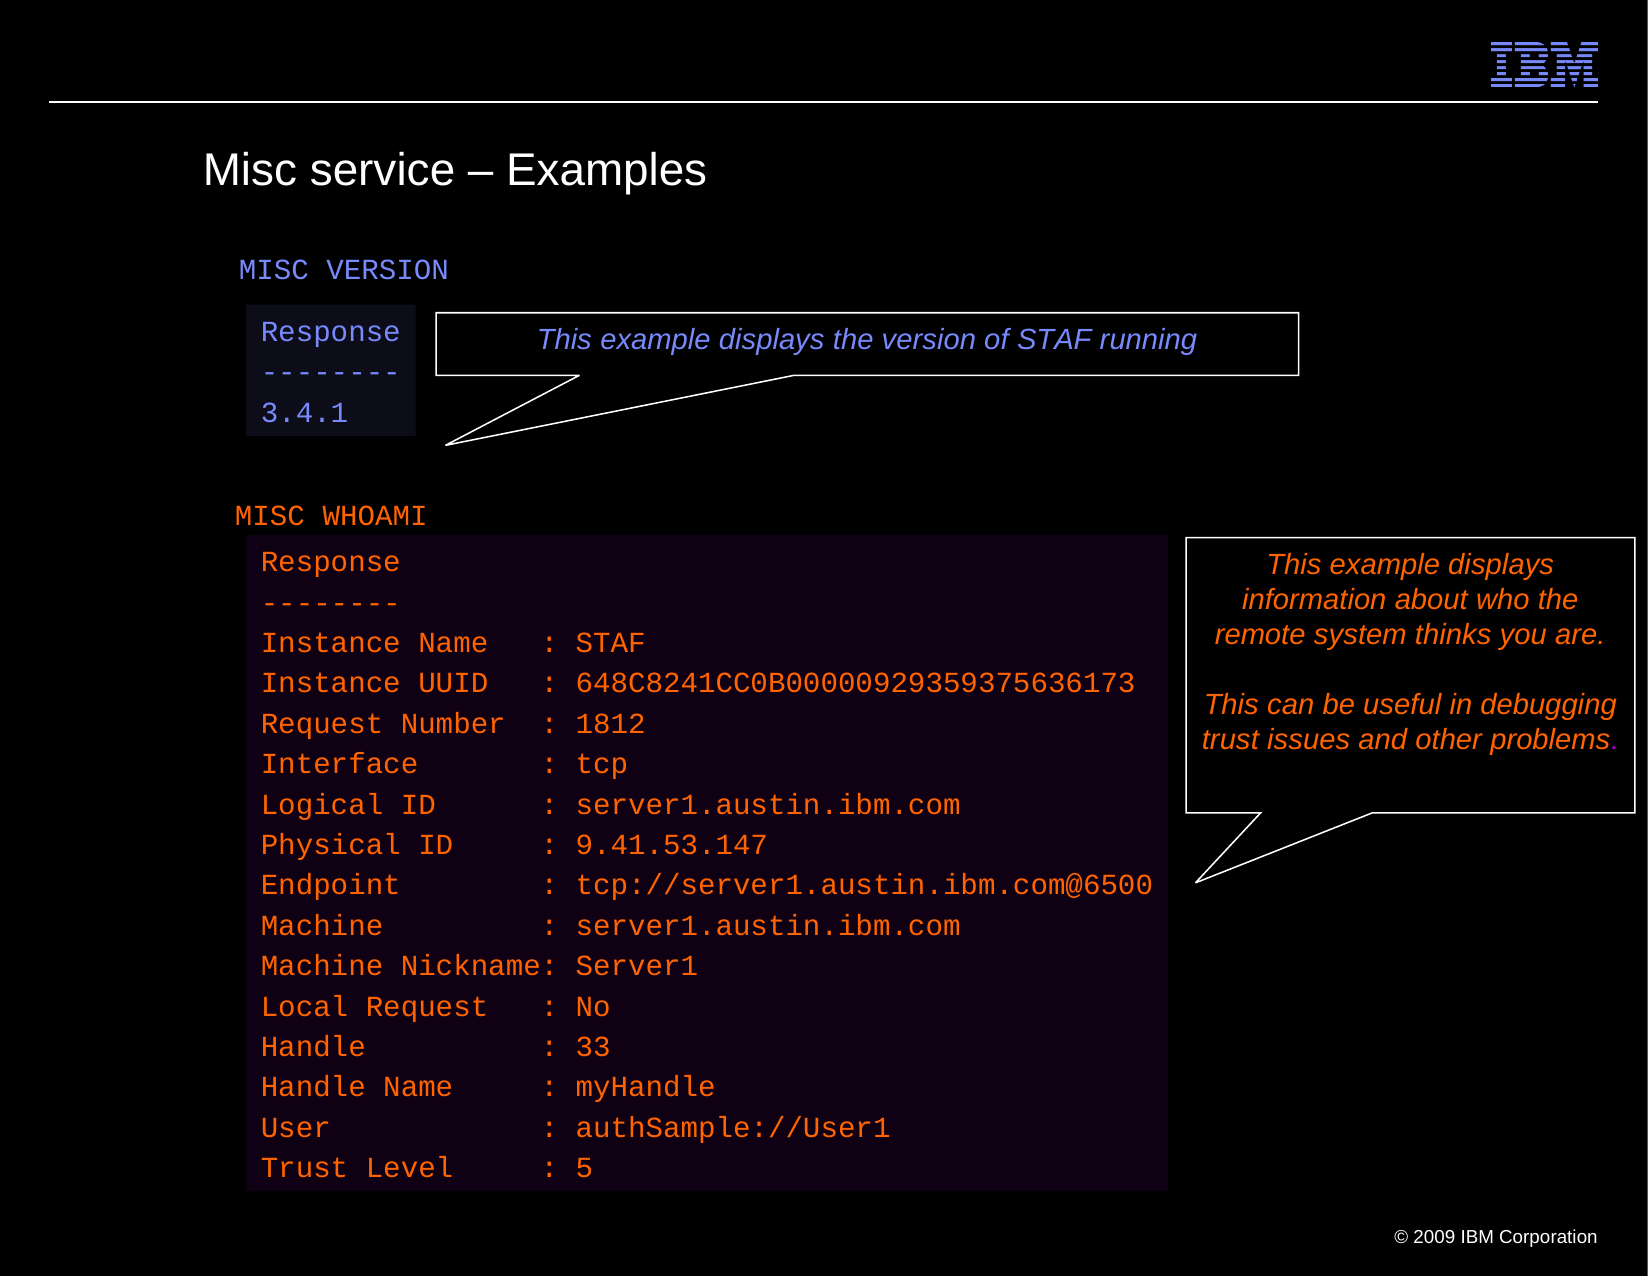

# Misc service – Examples
MISC VERSION
Response
--------
3.4.1
This example displays the version of STAF running
MISC WHOAMI
Response
--------
Instance Name : STAF
Instance UUID : 648C8241CC0B00000929359375636173
Request Number : 1812
Interface : tcp
Logical ID : server1.austin.ibm.com
Physical ID : 9.41.53.147
Endpoint : tcp://server1.austin.ibm.com@6500
Machine : server1.austin.ibm.com
Machine Nickname: Server1
Local Request : No
Handle : 33
Handle Name : myHandle
User : authSample://User1
Trust Level : 5
This example displays information about who the remote system thinks you are.
This can be useful in debugging trust issues and other problems.